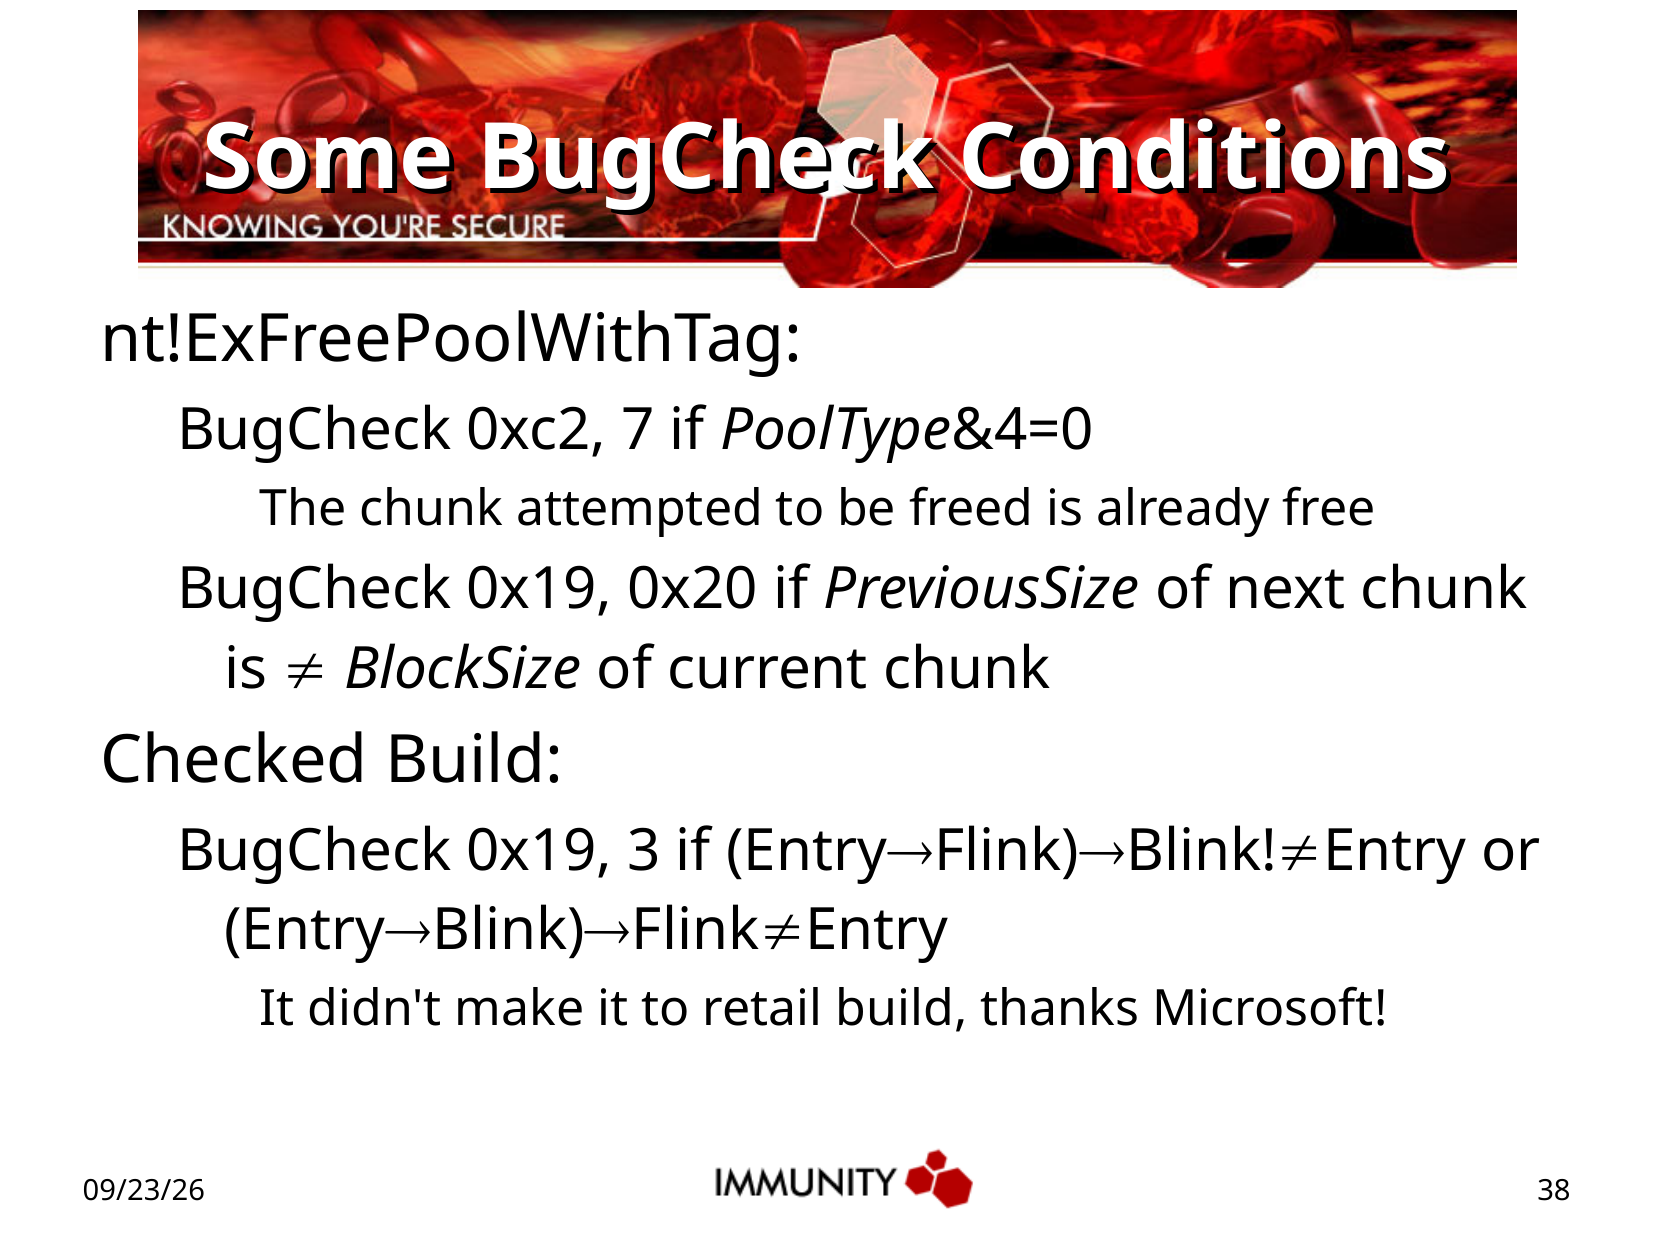

# Some BugCheck Conditions
nt!ExFreePoolWithTag:
BugCheck 0xc2, 7 if PoolType&4=0
The chunk attempted to be freed is already free
BugCheck 0x19, 0x20 if PreviousSize of next chunk is  BlockSize of current chunk
Checked Build:
BugCheck 0x19, 3 if (EntryFlink)Blink!Entry or (EntryBlink)FlinkEntry
It didn't make it to retail build, thanks Microsoft!
38